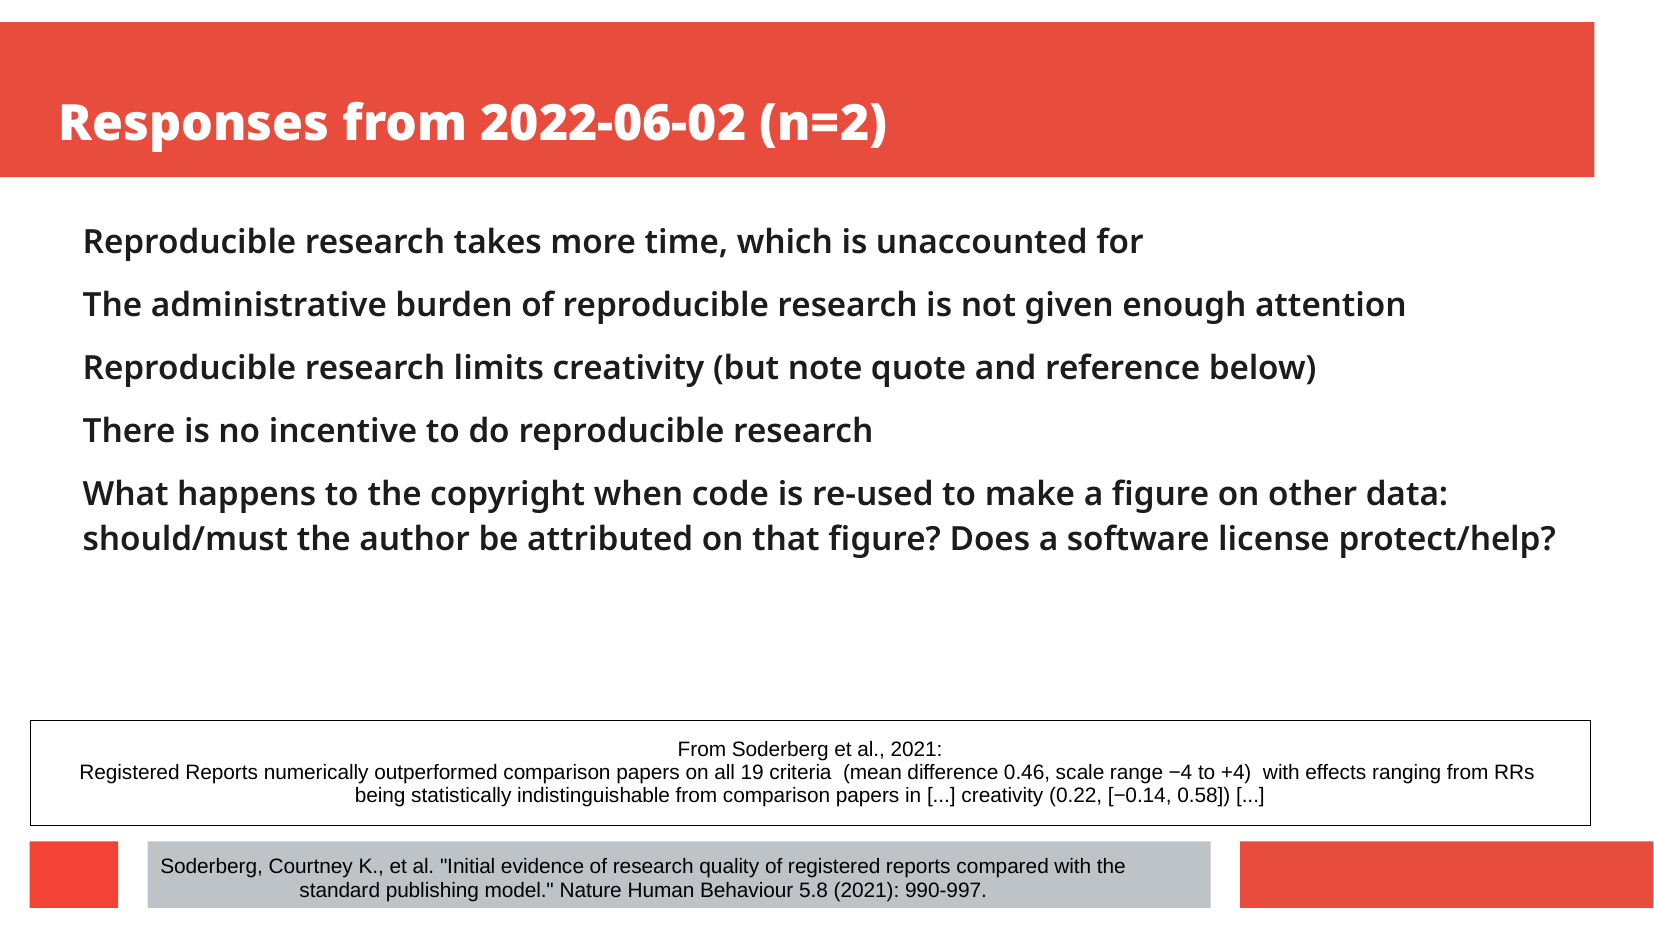

# Responses from 2022-06-02 (n=2)
Reproducible research takes more time, which is unaccounted for
The administrative burden of reproducible research is not given enough attention
Reproducible research limits creativity (but note quote and reference below)
There is no incentive to do reproducible research
What happens to the copyright when code is re-used to make a figure on other data: should/must the author be attributed on that figure? Does a software license protect/help?
From Soderberg et al., 2021:
Registered Reports numerically outperformed comparison papers on all 19 criteria (mean difference 0.46, scale range −4 to +4) with effects ranging from RRs
being statistically indistinguishable from comparison papers in [...] creativity (0.22, [−0.14, 0.58]) [...]
Soderberg, Courtney K., et al. "Initial evidence of research quality of registered reports compared with the standard publishing model." Nature Human Behaviour 5.8 (2021): 990-997.